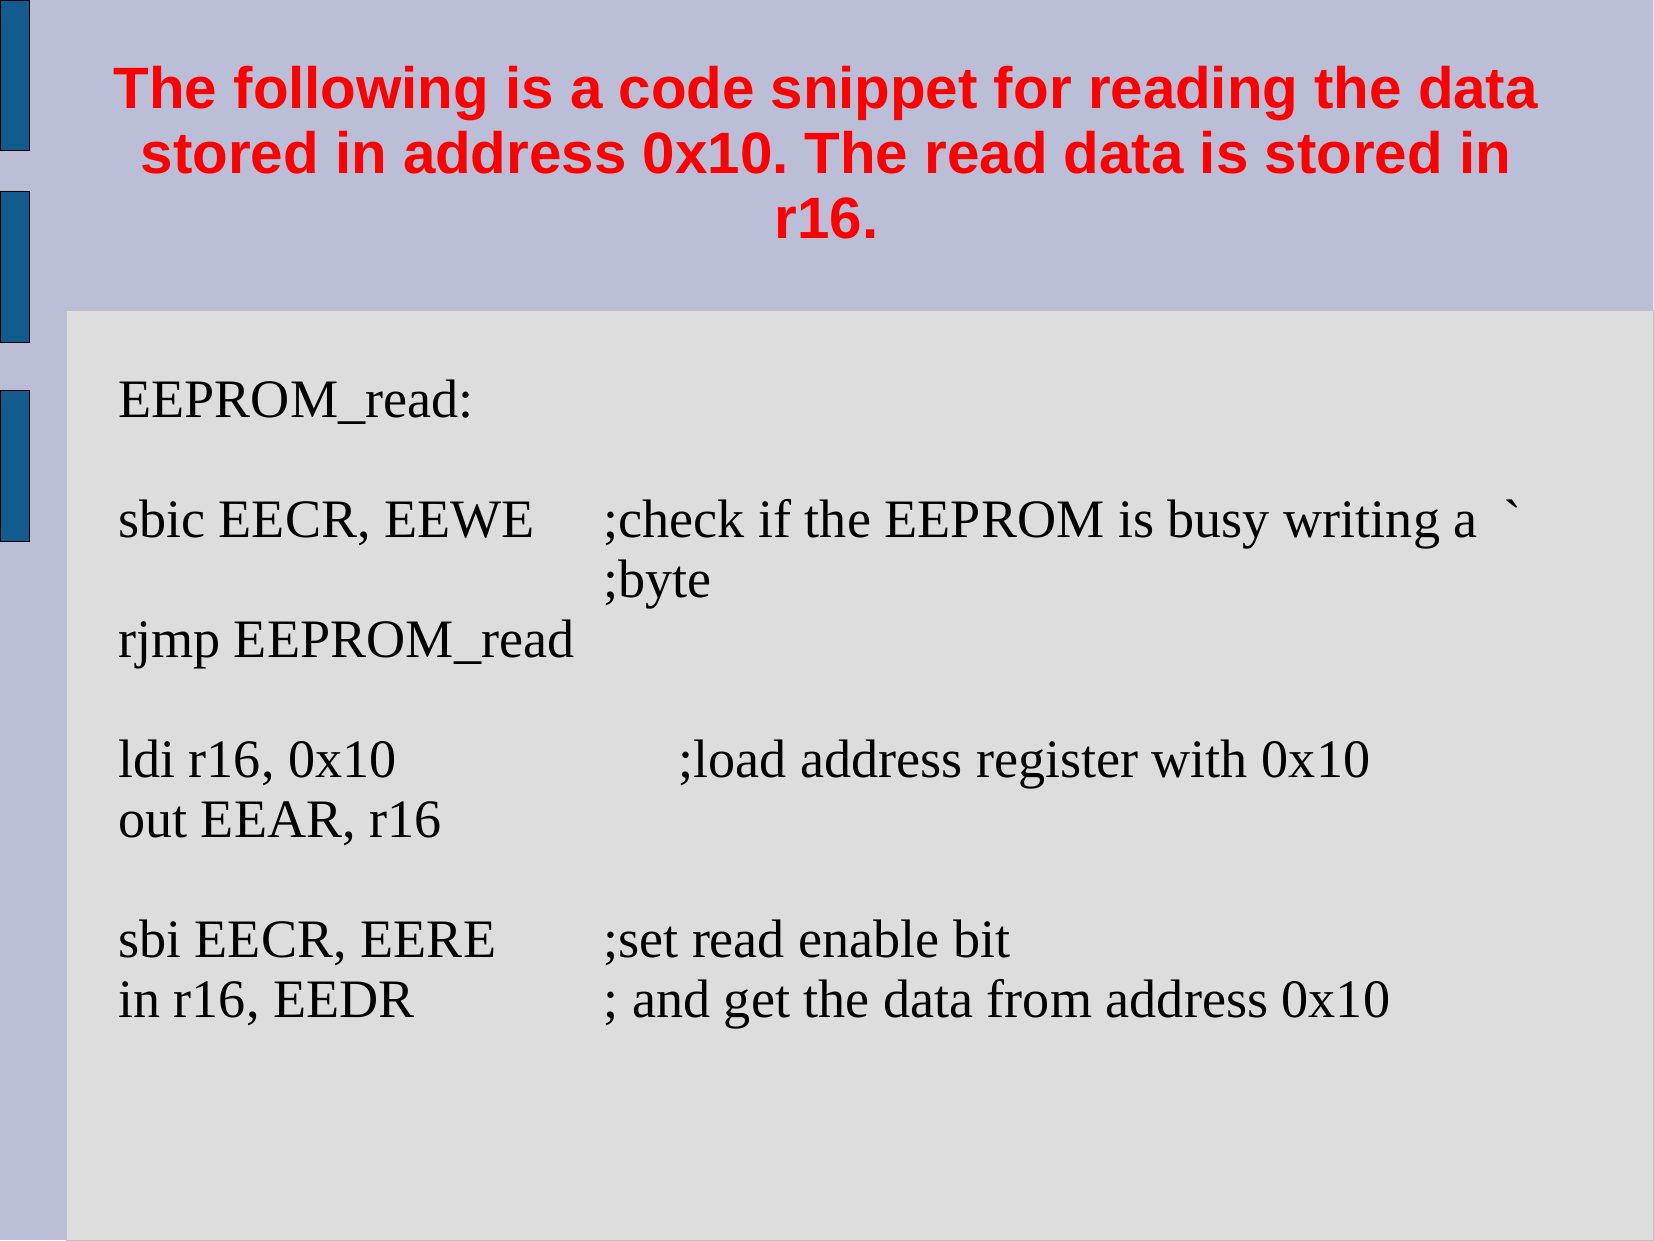

# The following is a code snippet for reading the data stored in address 0x10. The read data is stored in r16.
EEPROM_read:
sbic EECR, EEWE	;check if the EEPROM is busy writing a 	`						;byte
rjmp EEPROM_read
ldi r16, 0x10				;load address register with 0x10
out EEAR, r16
sbi EECR, EERE		;set read enable bit
in r16, EEDR			; and get the data from address 0x10